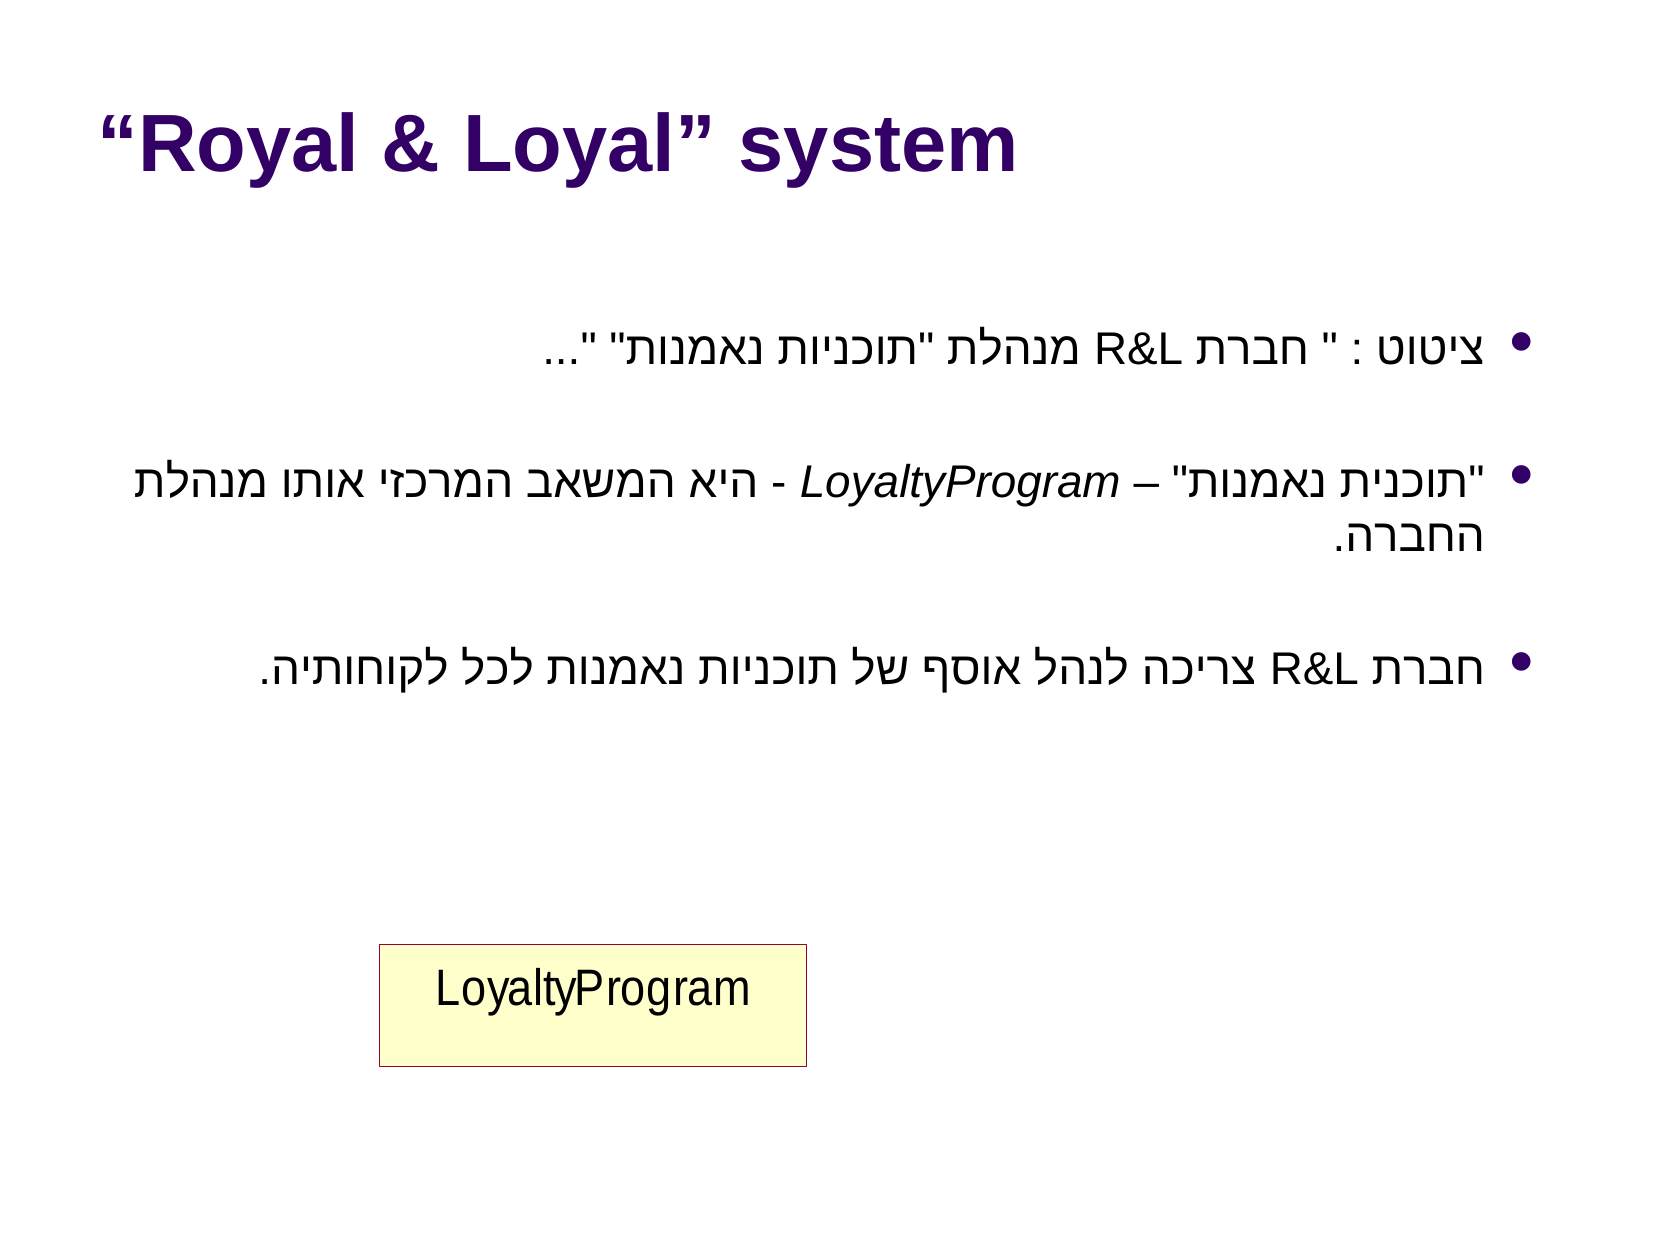

# “Royal & Loyal” system
ציטוט : " חברת R&L מנהלת "תוכניות נאמנות" "...
"תוכנית נאמנות" – LoyaltyProgram - היא המשאב המרכזי אותו מנהלת החברה.
חברת R&L צריכה לנהל אוסף של תוכניות נאמנות לכל לקוחותיה.